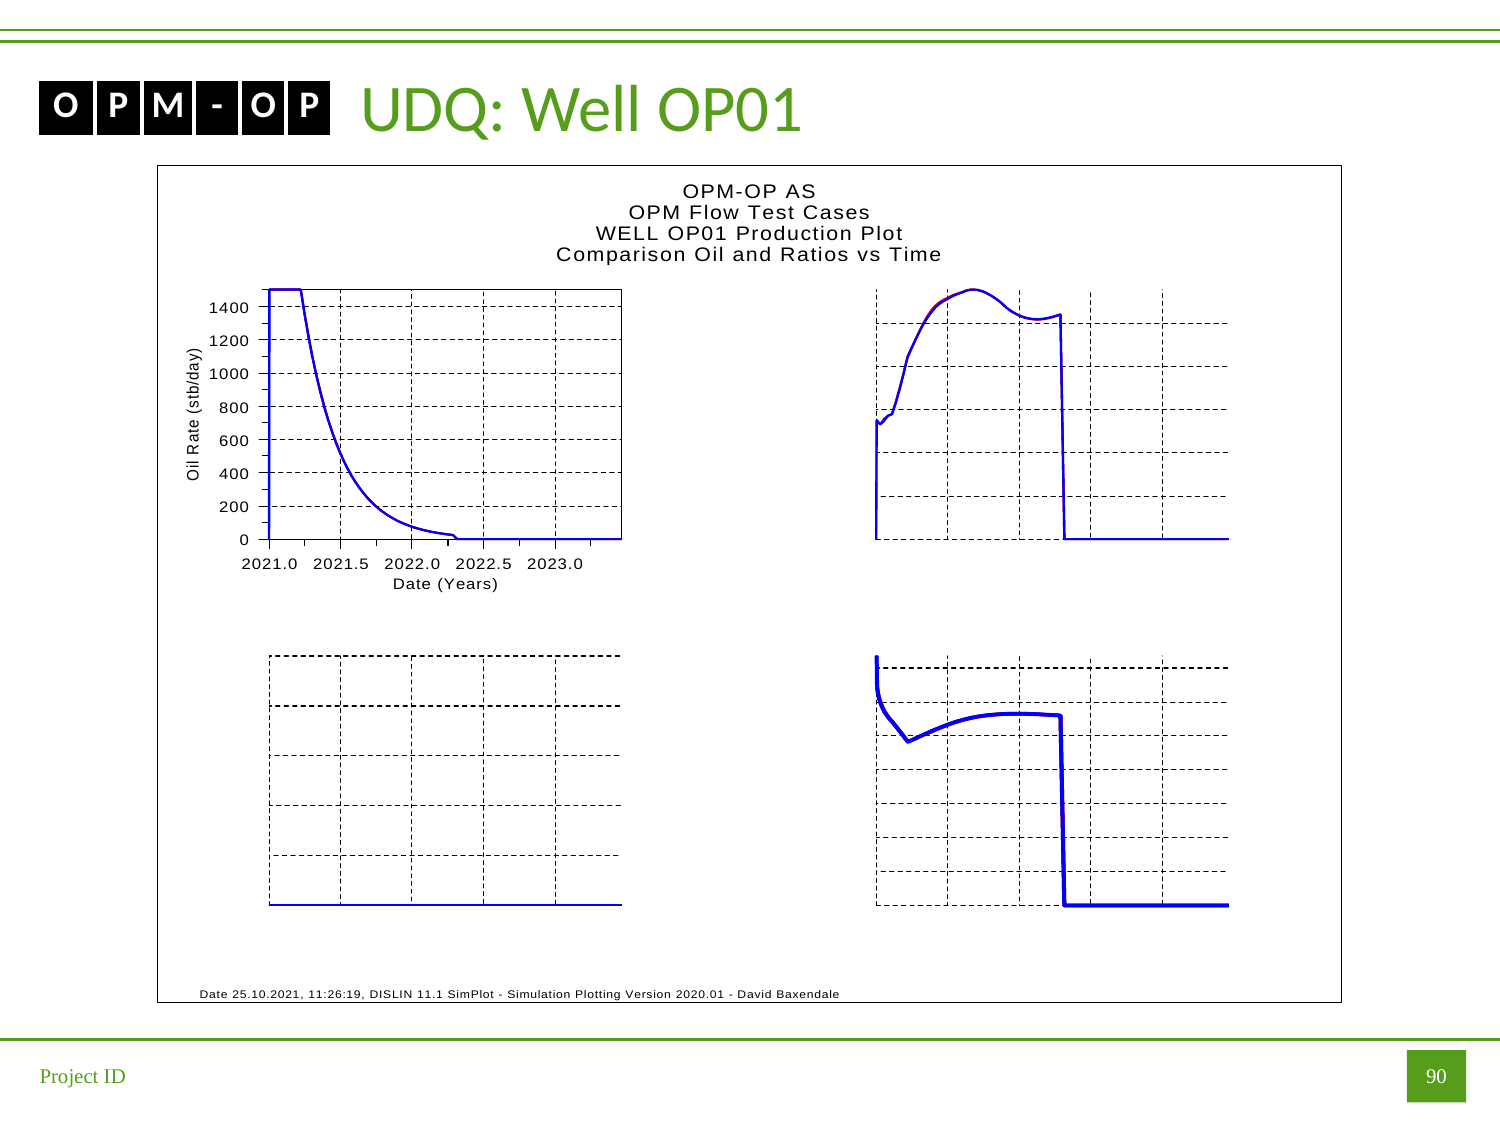

# UDQ: well OP01
Project ID
90